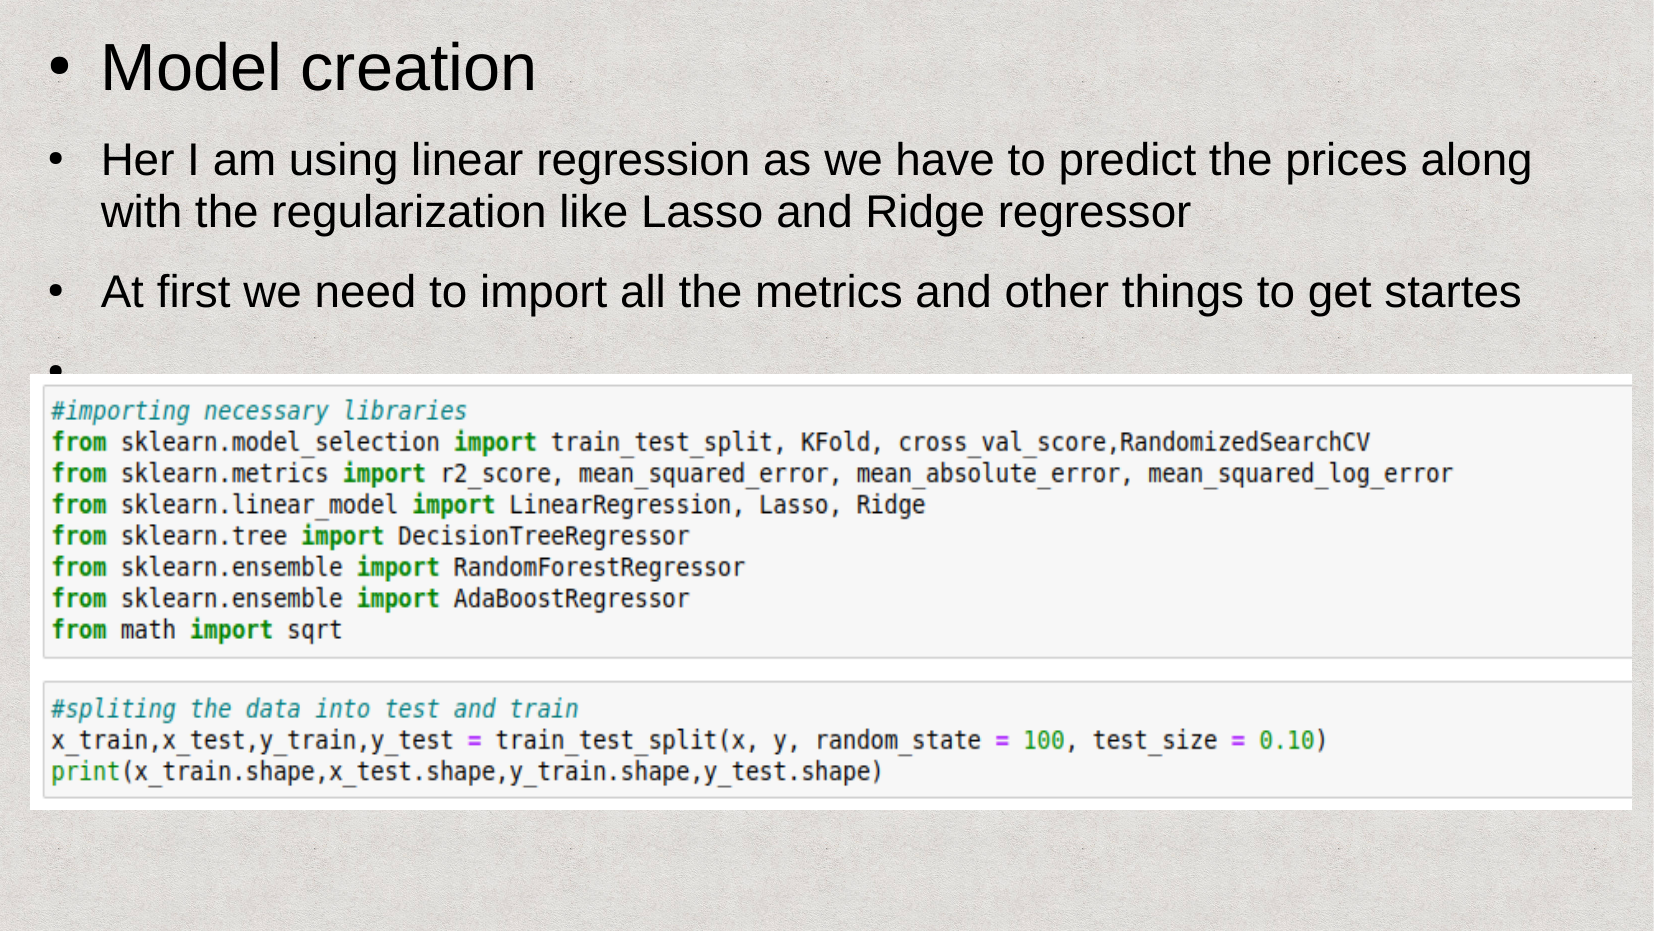

# Model creation
Her I am using linear regression as we have to predict the prices along with the regularization like Lasso and Ridge regressor
At first we need to import all the metrics and other things to get startes